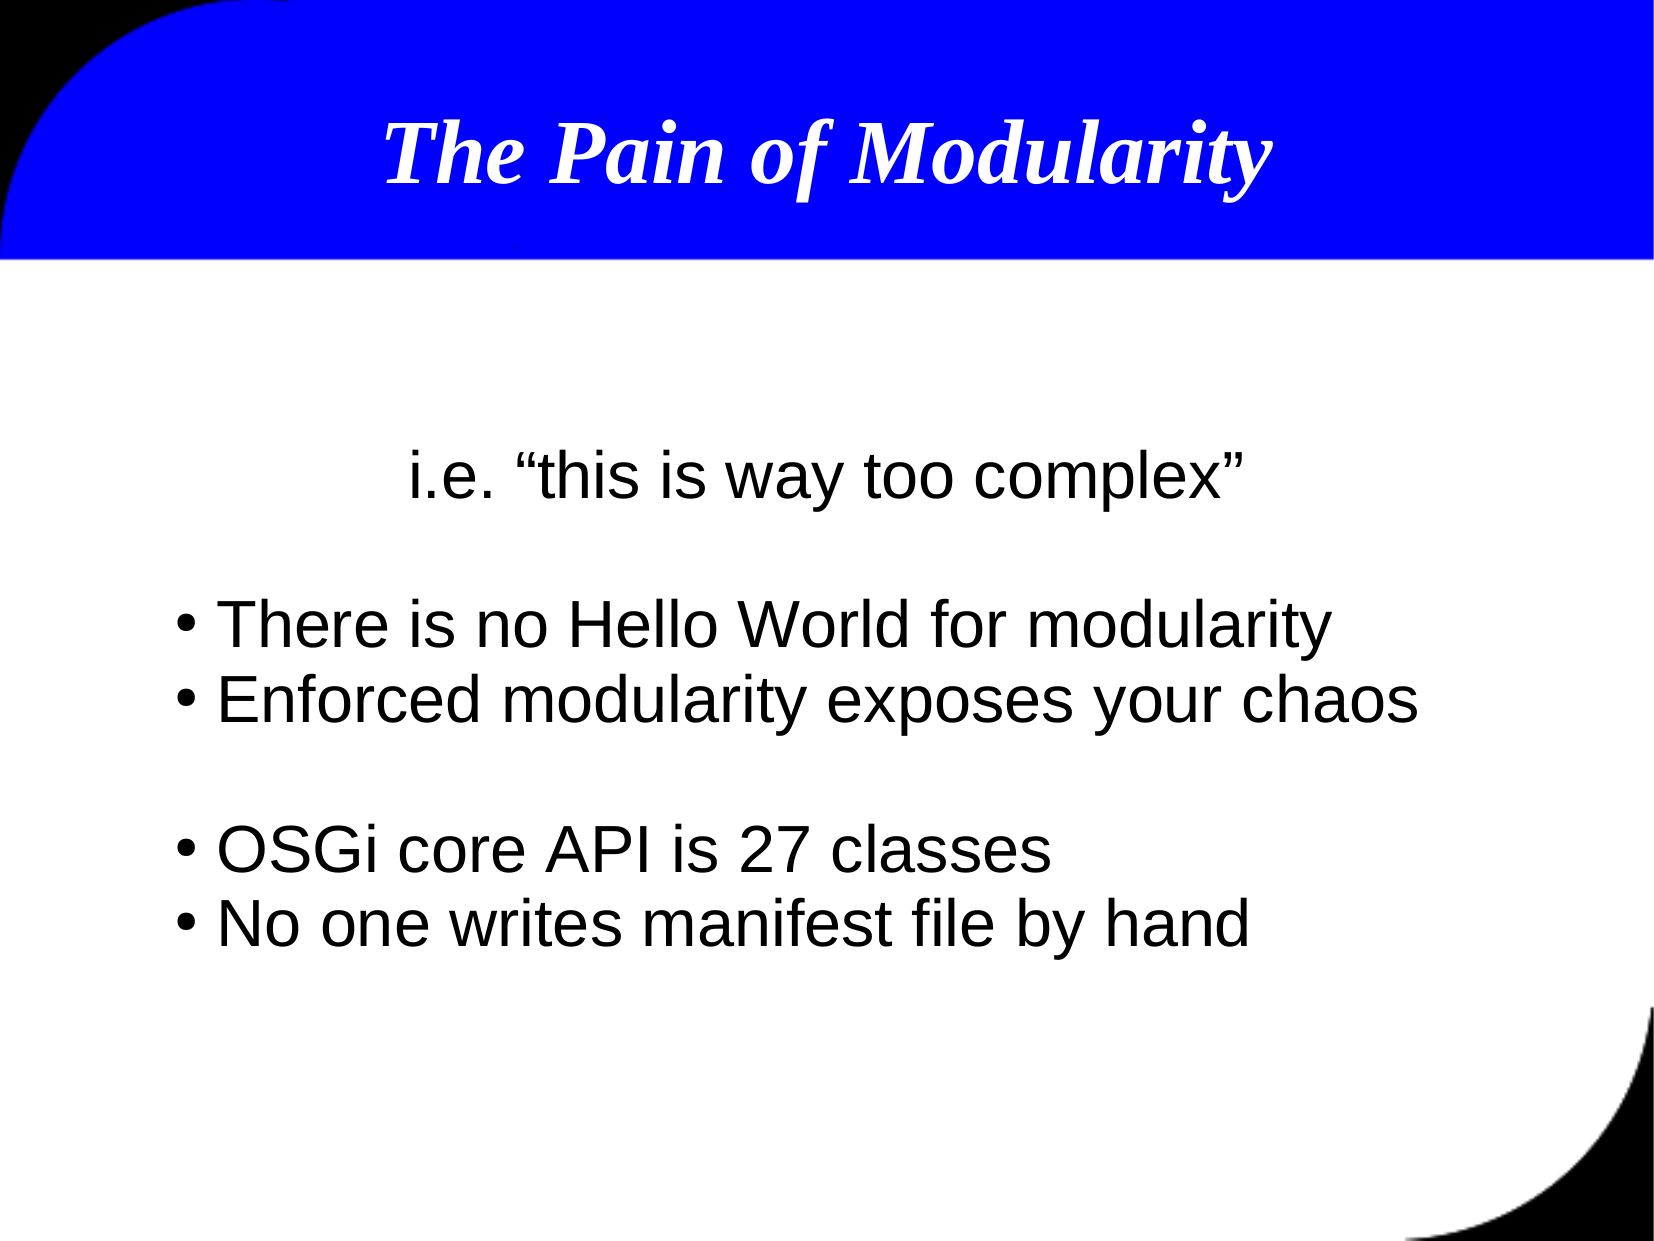

# The Pain of Modularity
i.e. “this is way too complex”
 There is no Hello World for modularity
 Enforced modularity exposes your chaos
 OSGi core API is 27 classes
 No one writes manifest file by hand